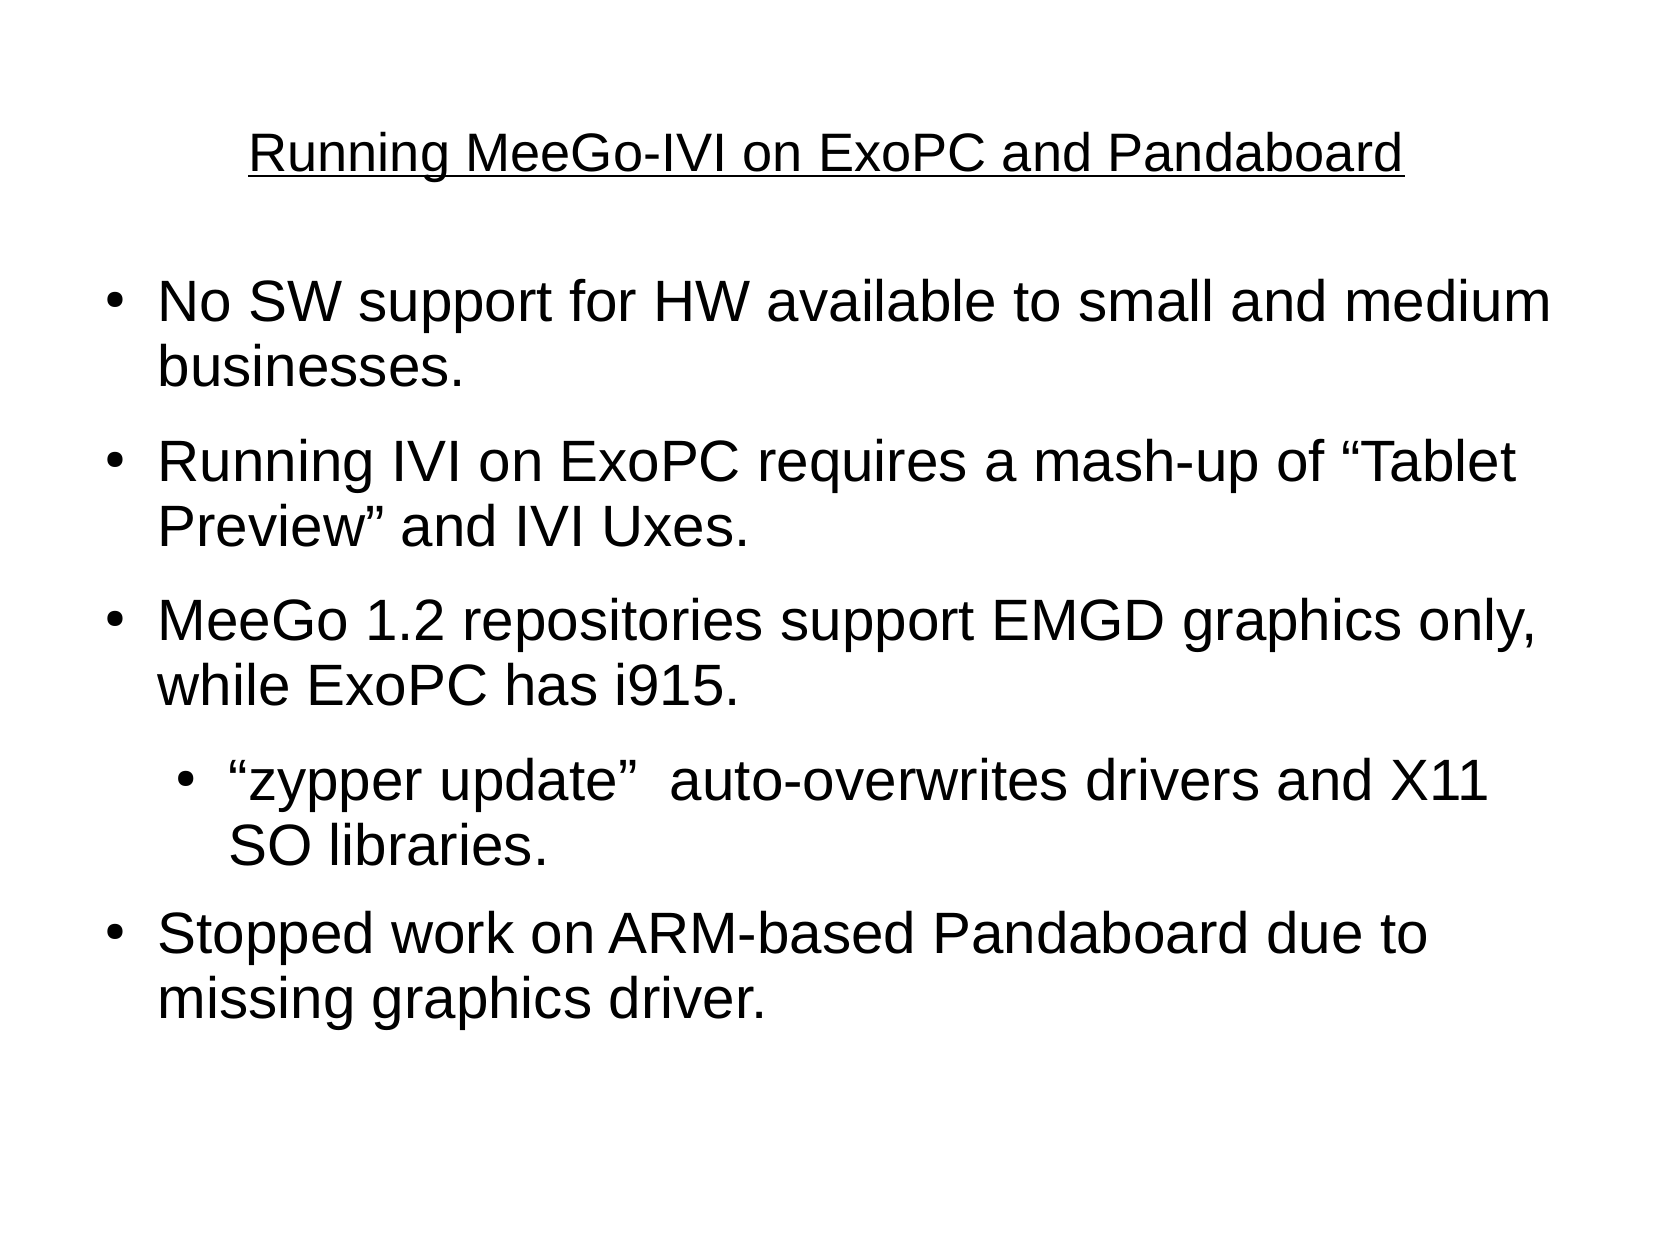

# Running MeeGo-IVI on ExoPC and Pandaboard
No SW support for HW available to small and medium businesses.
Running IVI on ExoPC requires a mash-up of “Tablet Preview” and IVI Uxes.
MeeGo 1.2 repositories support EMGD graphics only, while ExoPC has i915.
“zypper update” auto-overwrites drivers and X11 SO libraries.
Stopped work on ARM-based Pandaboard due to missing graphics driver.